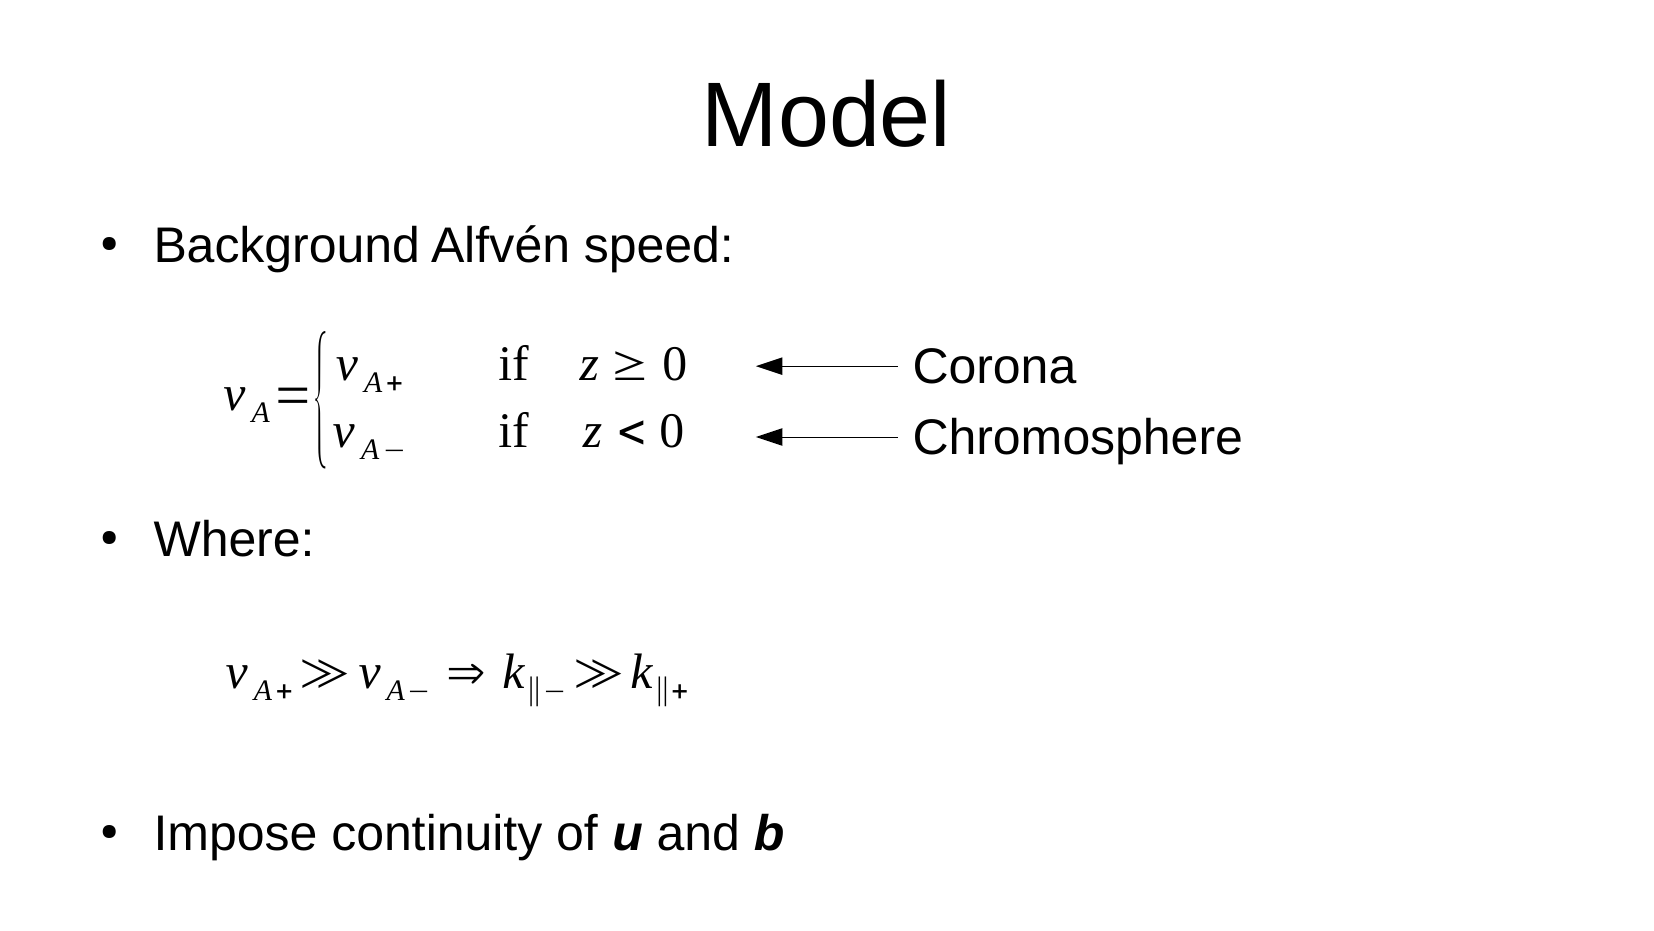

# Model
Background Alfvén speed:
Where:
Impose continuity of u and b
Corona
Chromosphere